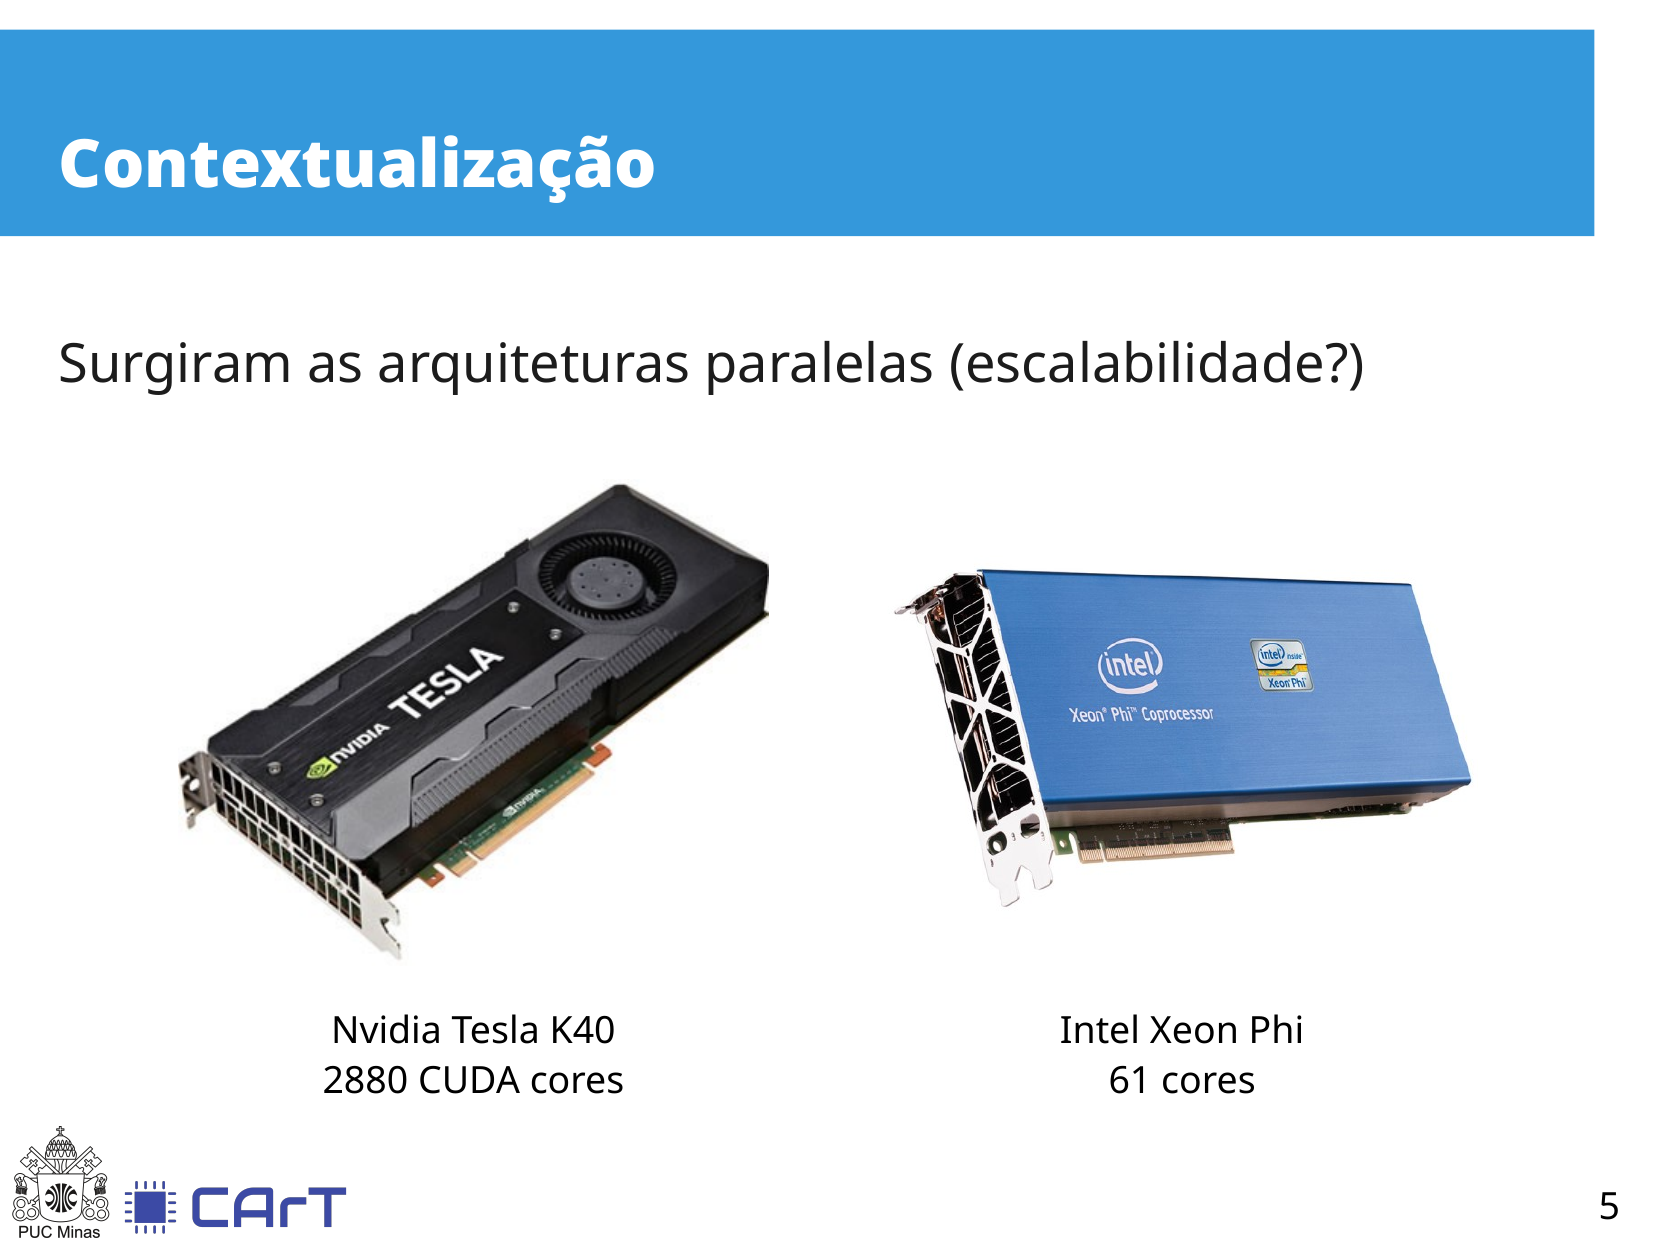

# Contextualização
Surgiram as arquiteturas paralelas (escalabilidade?)
Nvidia Tesla K40
2880 CUDA cores
Intel Xeon Phi
61 cores
5